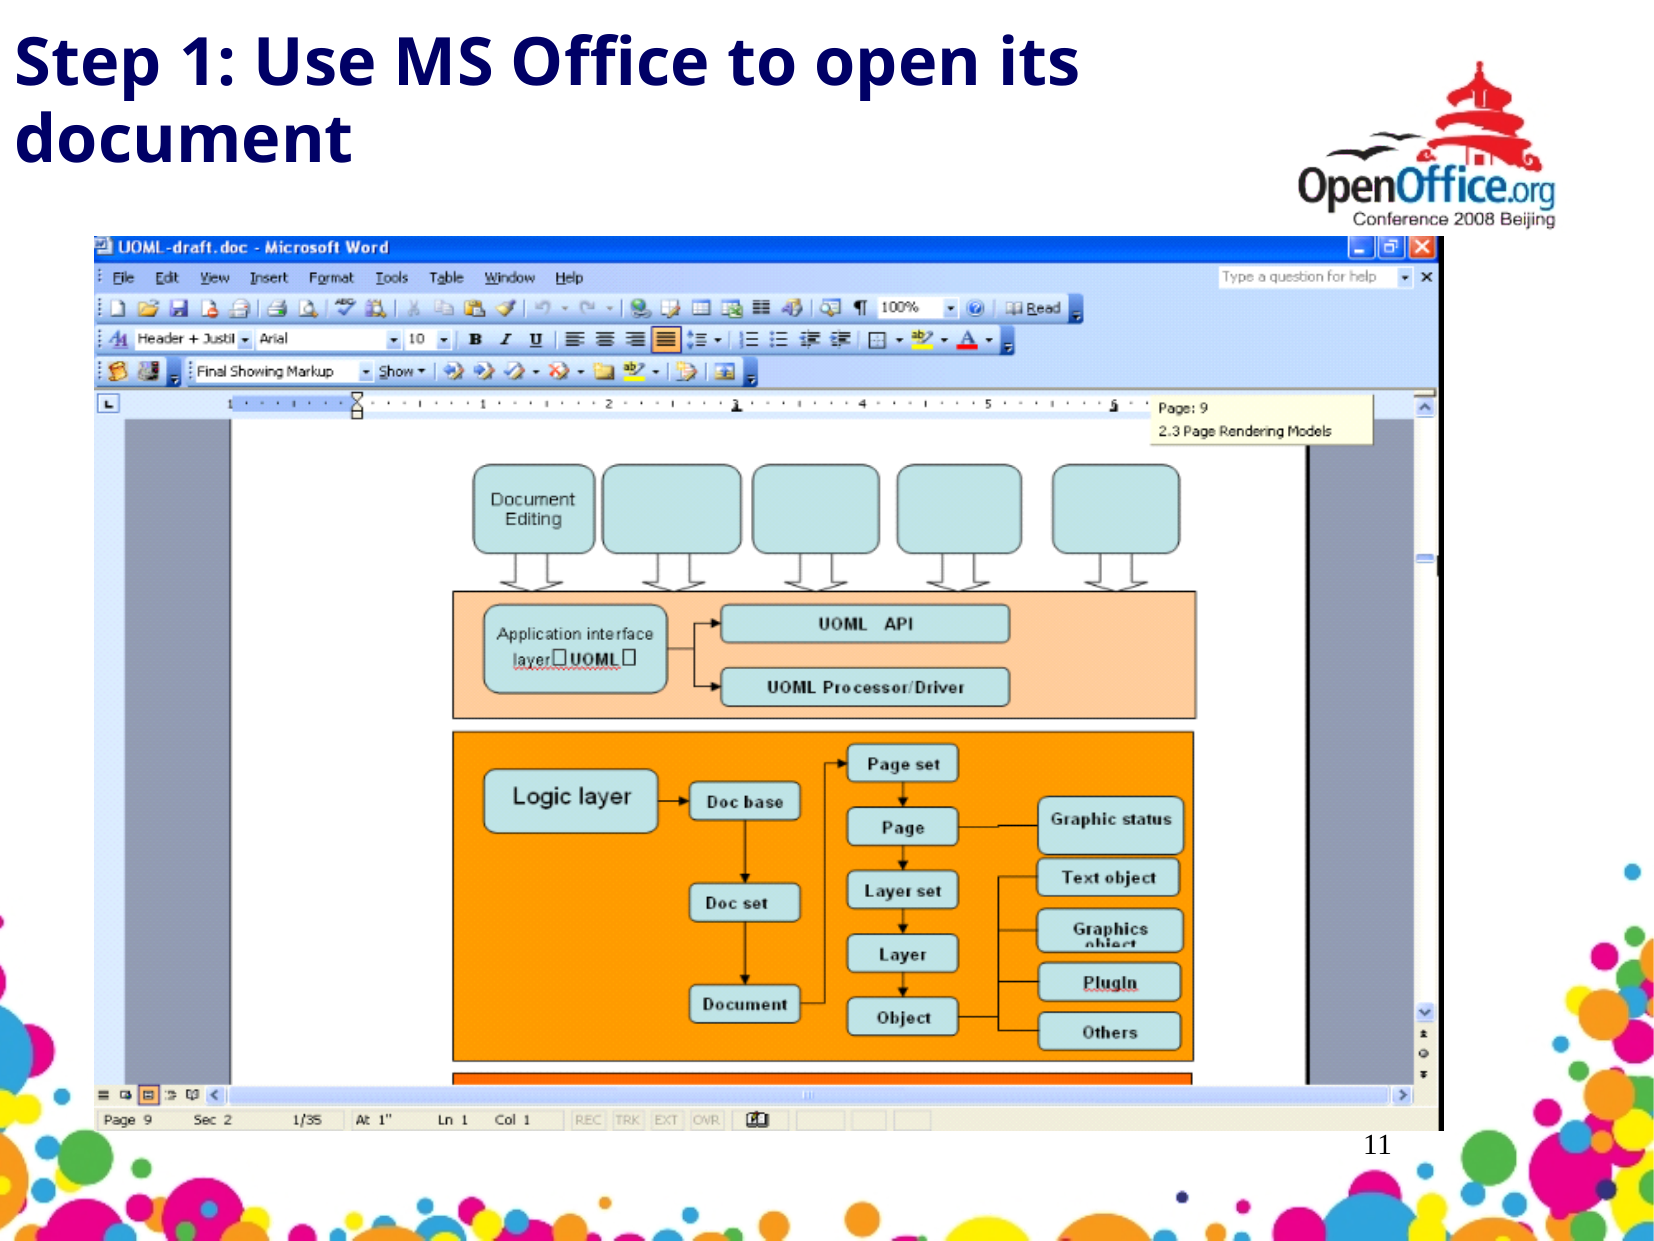

Step 1: Use MS Office to open its document
11